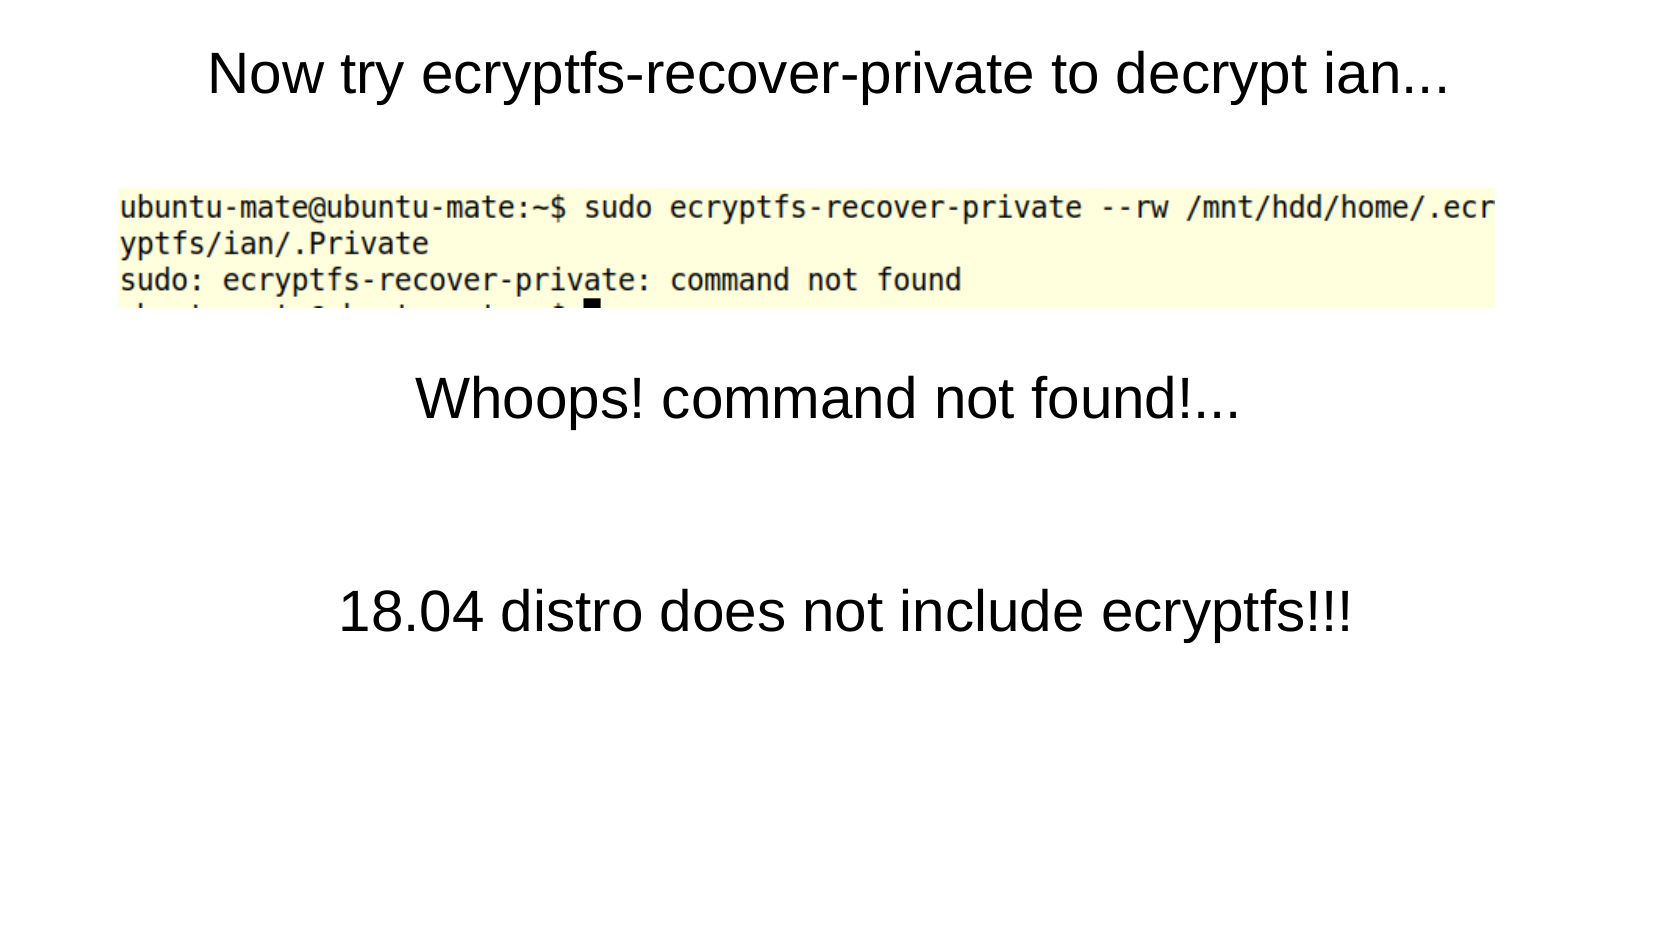

# Now try ecryptfs-recover-private to decrypt ian...
Whoops! command not found!...
18.04 distro does not include ecryptfs!!!